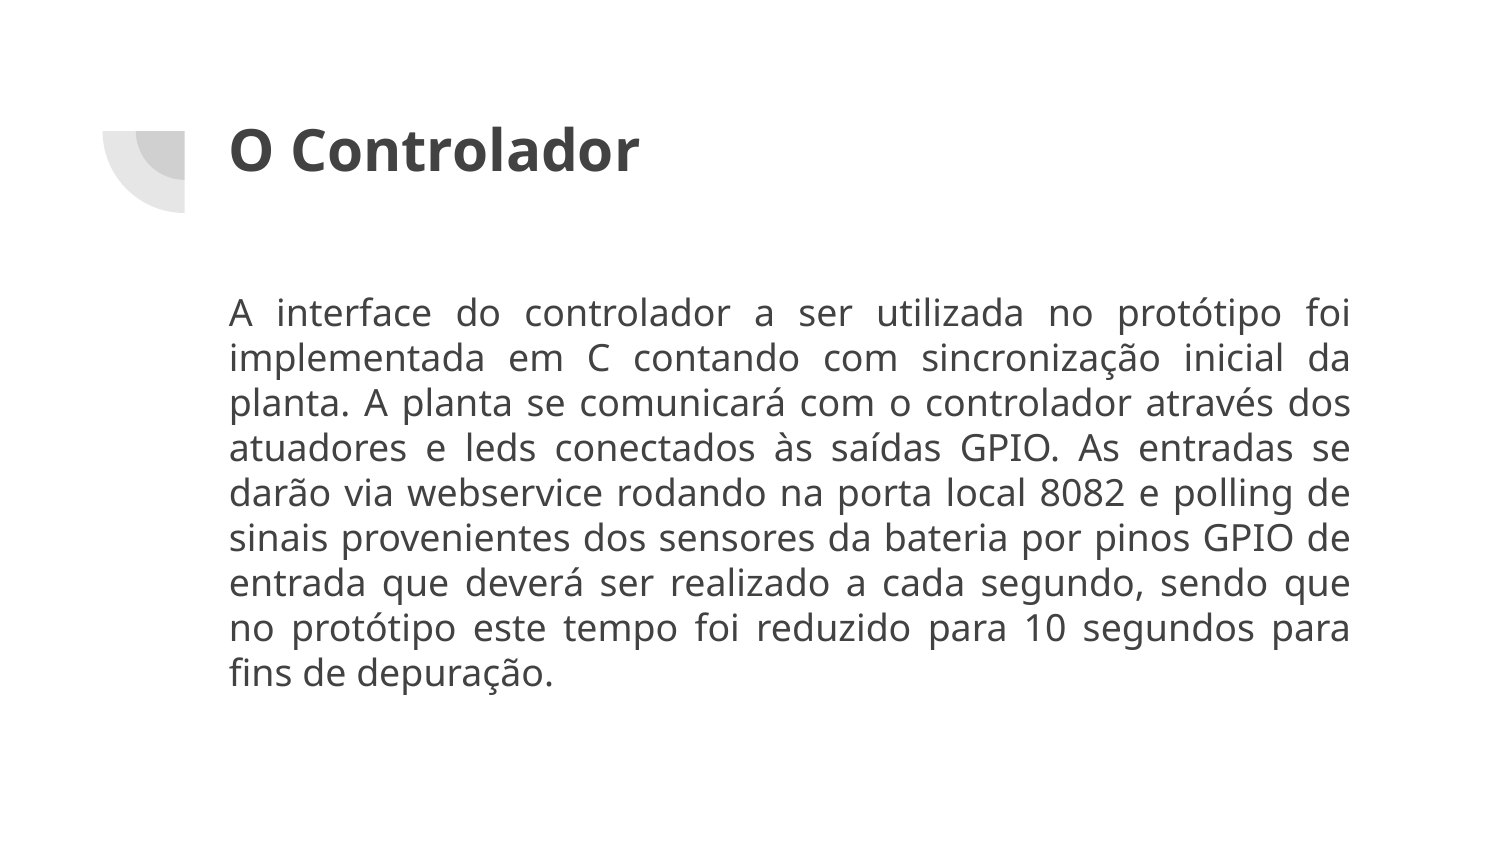

# O Controlador
A interface do controlador a ser utilizada no protótipo foi implementada em C contando com sincronização inicial da planta. A planta se comunicará com o controlador através dos atuadores e leds conectados às saídas GPIO. As entradas se darão via webservice rodando na porta local 8082 e polling de sinais provenientes dos sensores da bateria por pinos GPIO de entrada que deverá ser realizado a cada segundo, sendo que no protótipo este tempo foi reduzido para 10 segundos para fins de depuração.